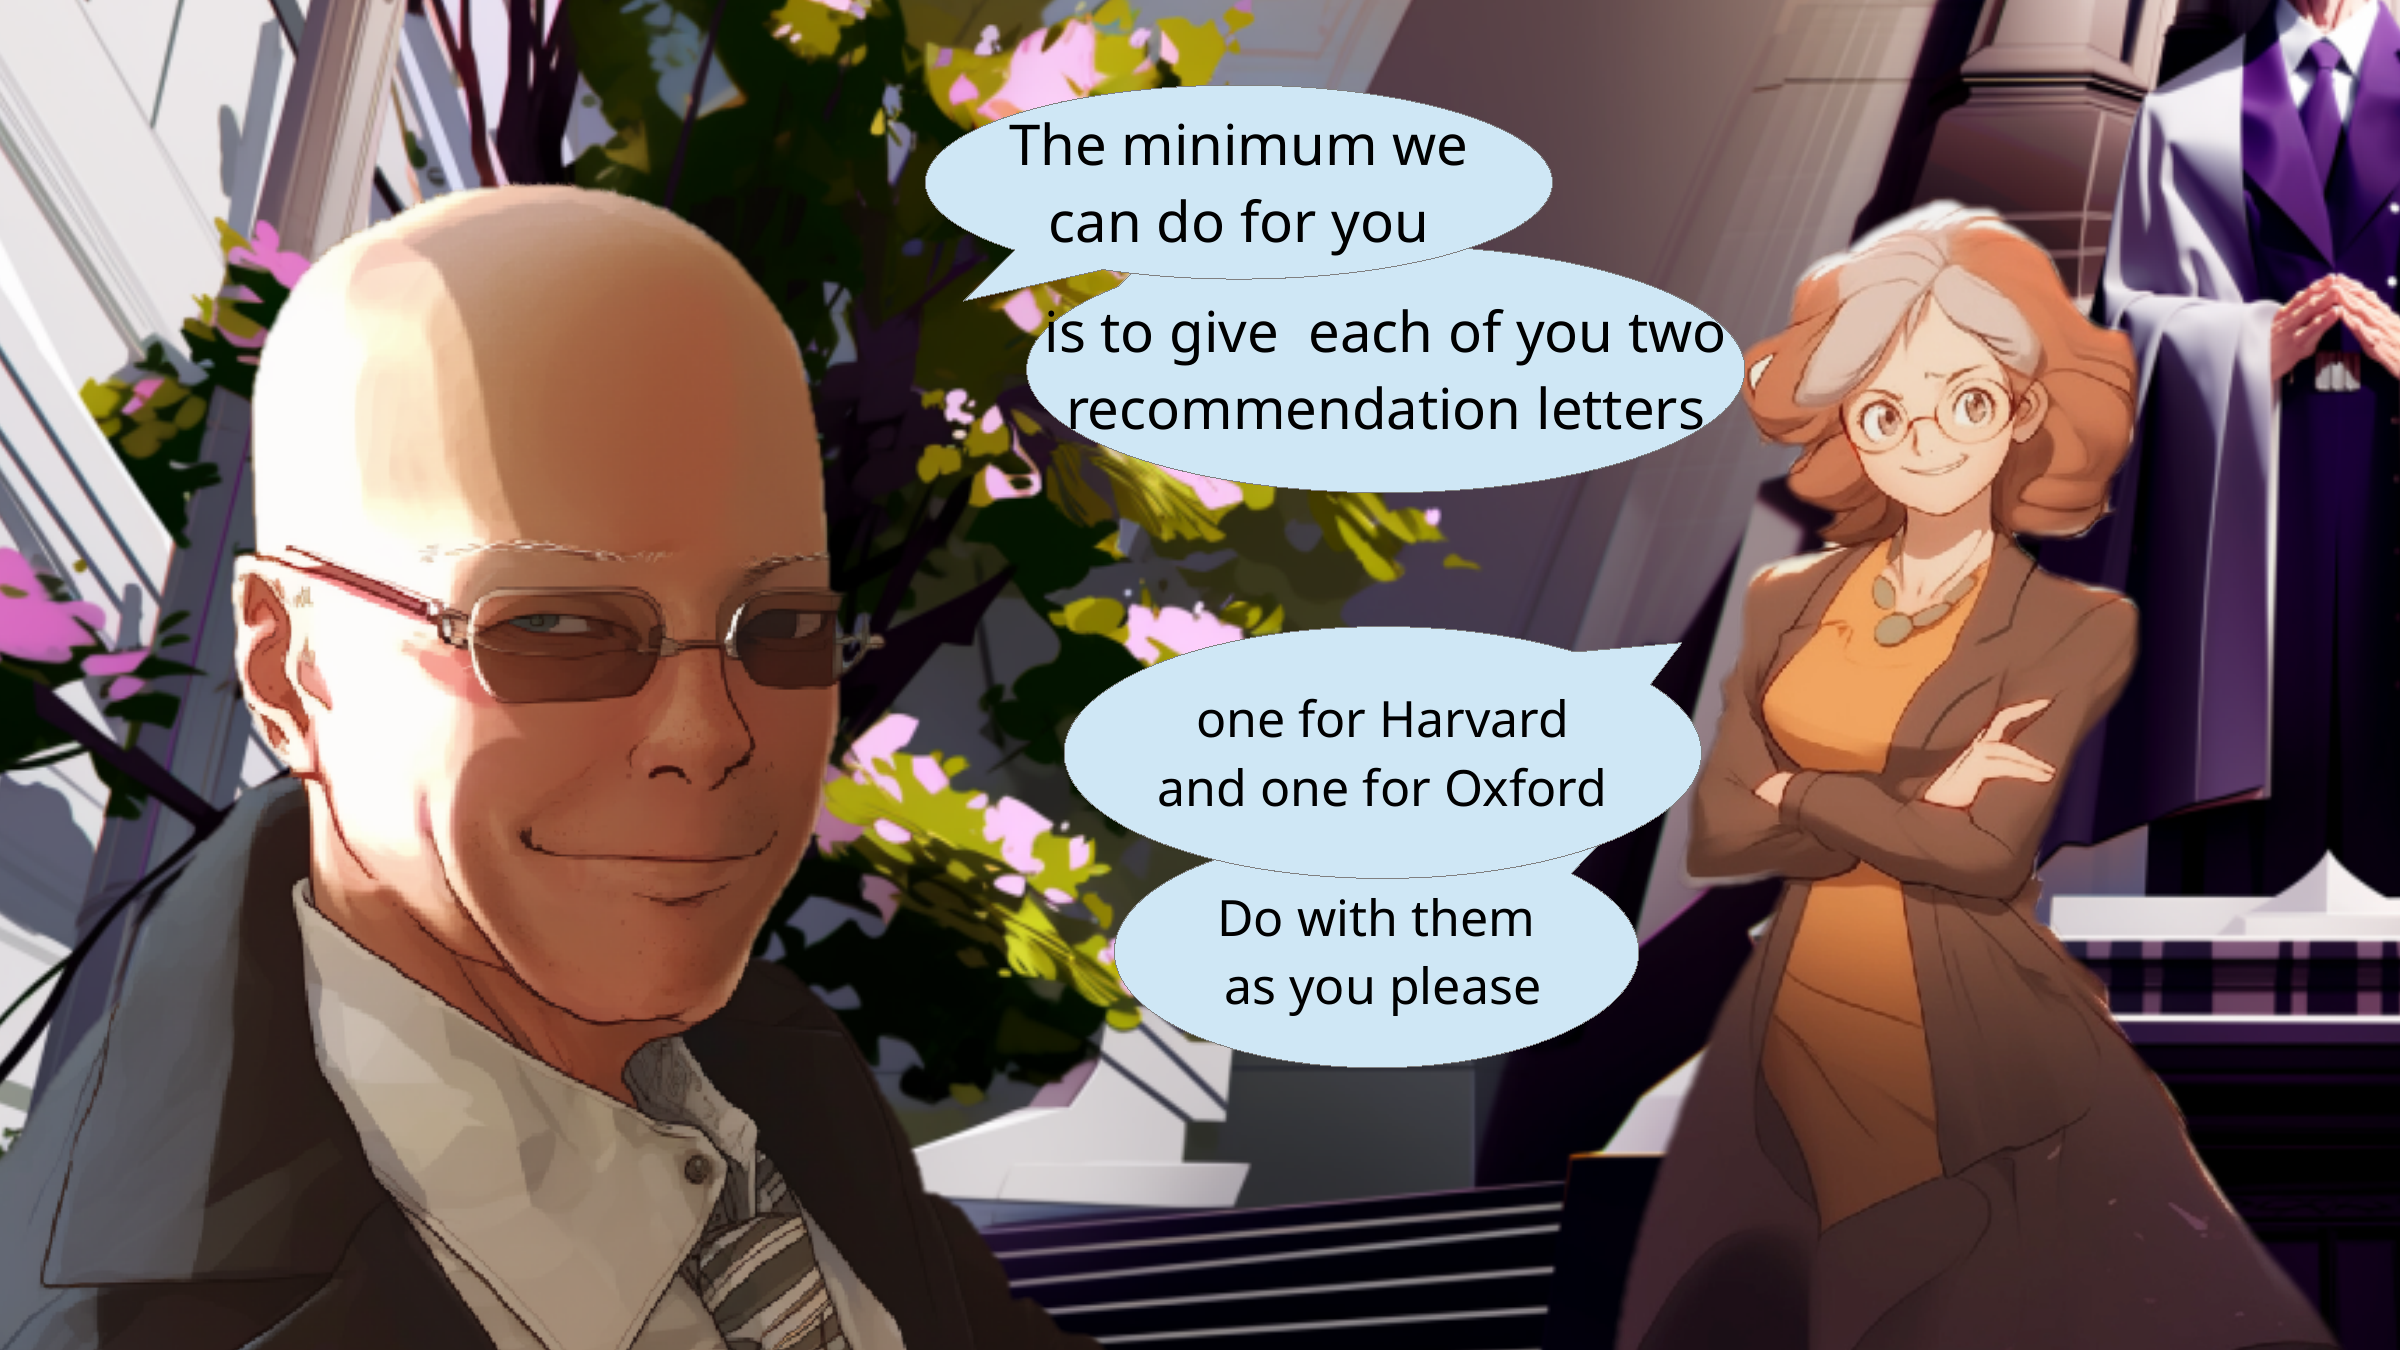

The minimum we
can do for you
is to give each of you two
recommendation letters
one for Harvard
and one for Oxford
Do with them
 as you please